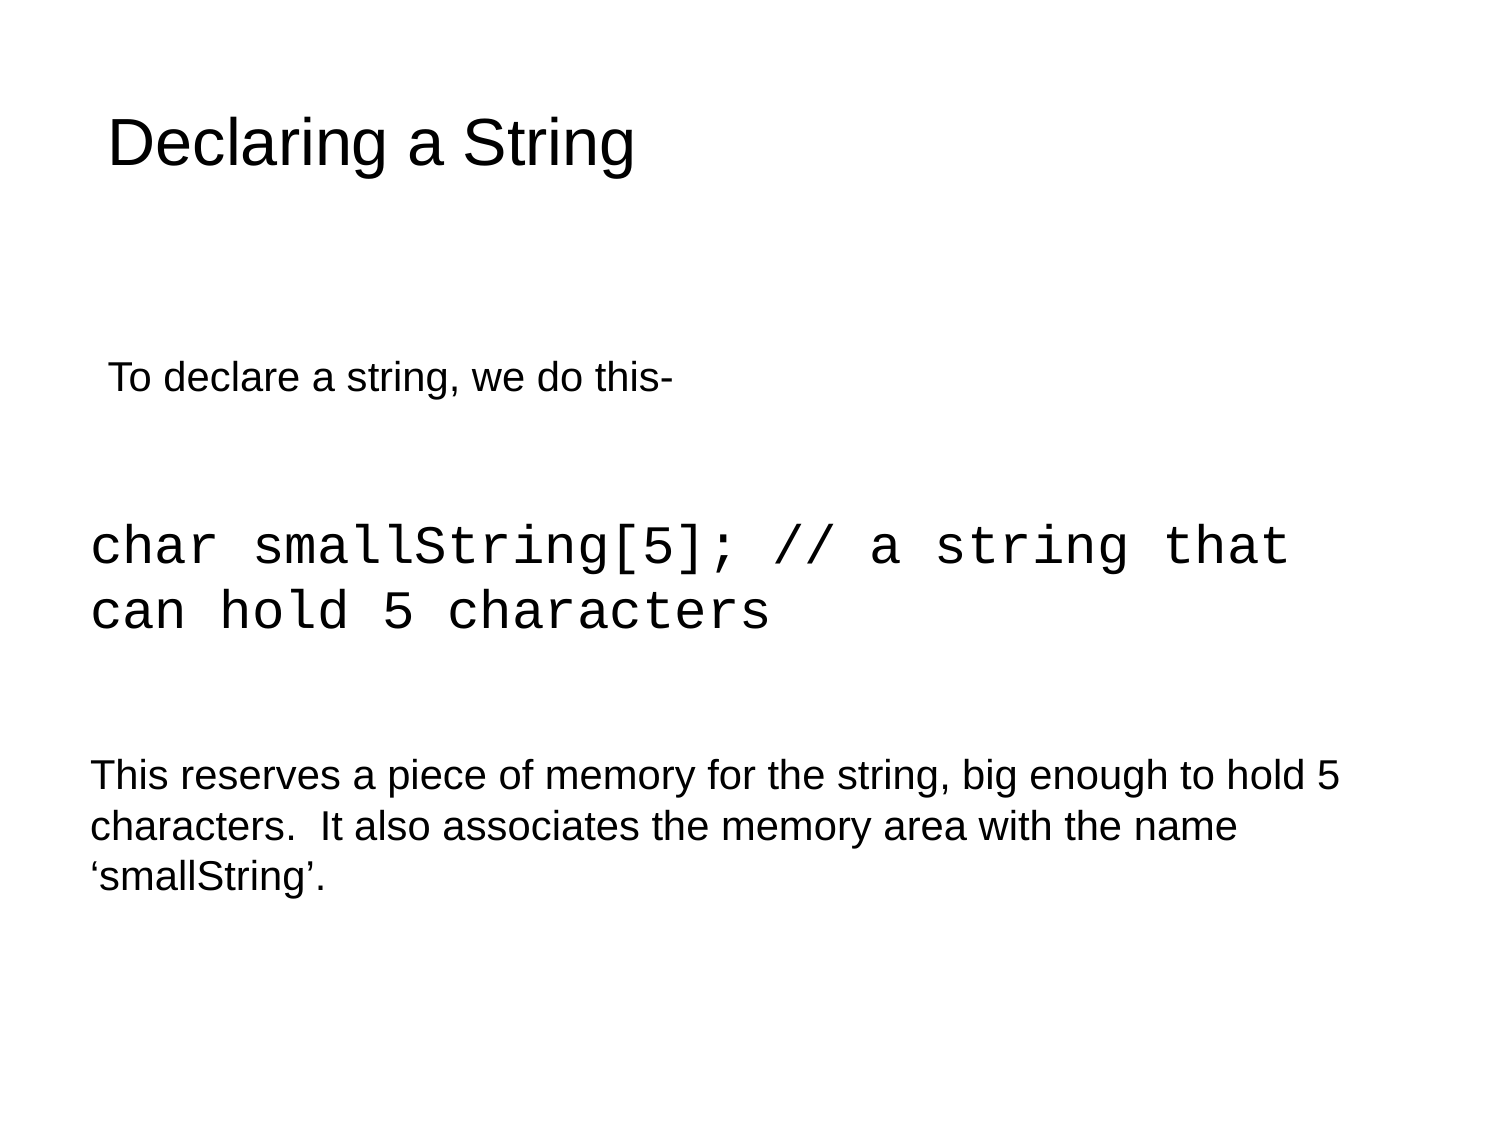

# Declaring a String
To declare a string, we do this-
char smallString[5]; // a string that can hold 5 characters
This reserves a piece of memory for the string, big enough to hold 5 characters. It also associates the memory area with the name ‘smallString’.